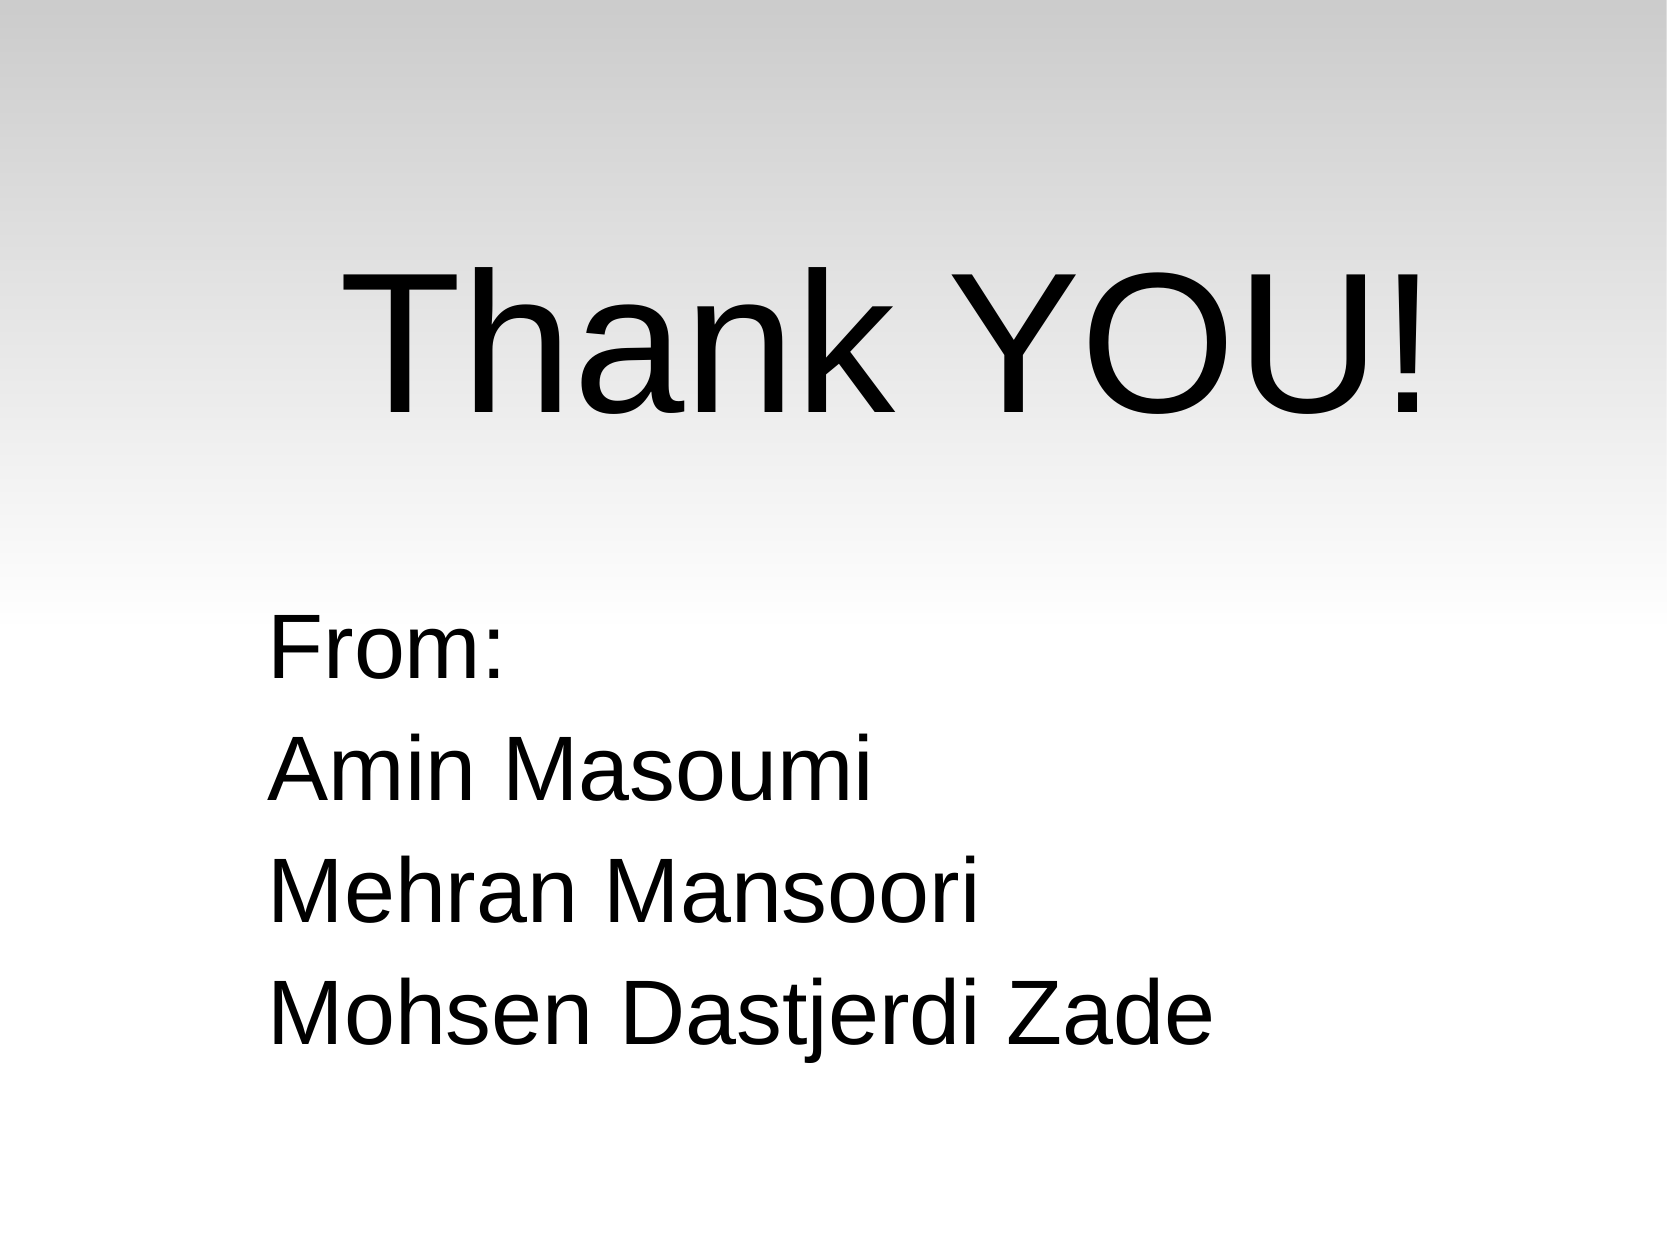

Thank YOU!
From:
Amin Masoumi
Mehran Mansoori
Mohsen Dastjerdi Zade